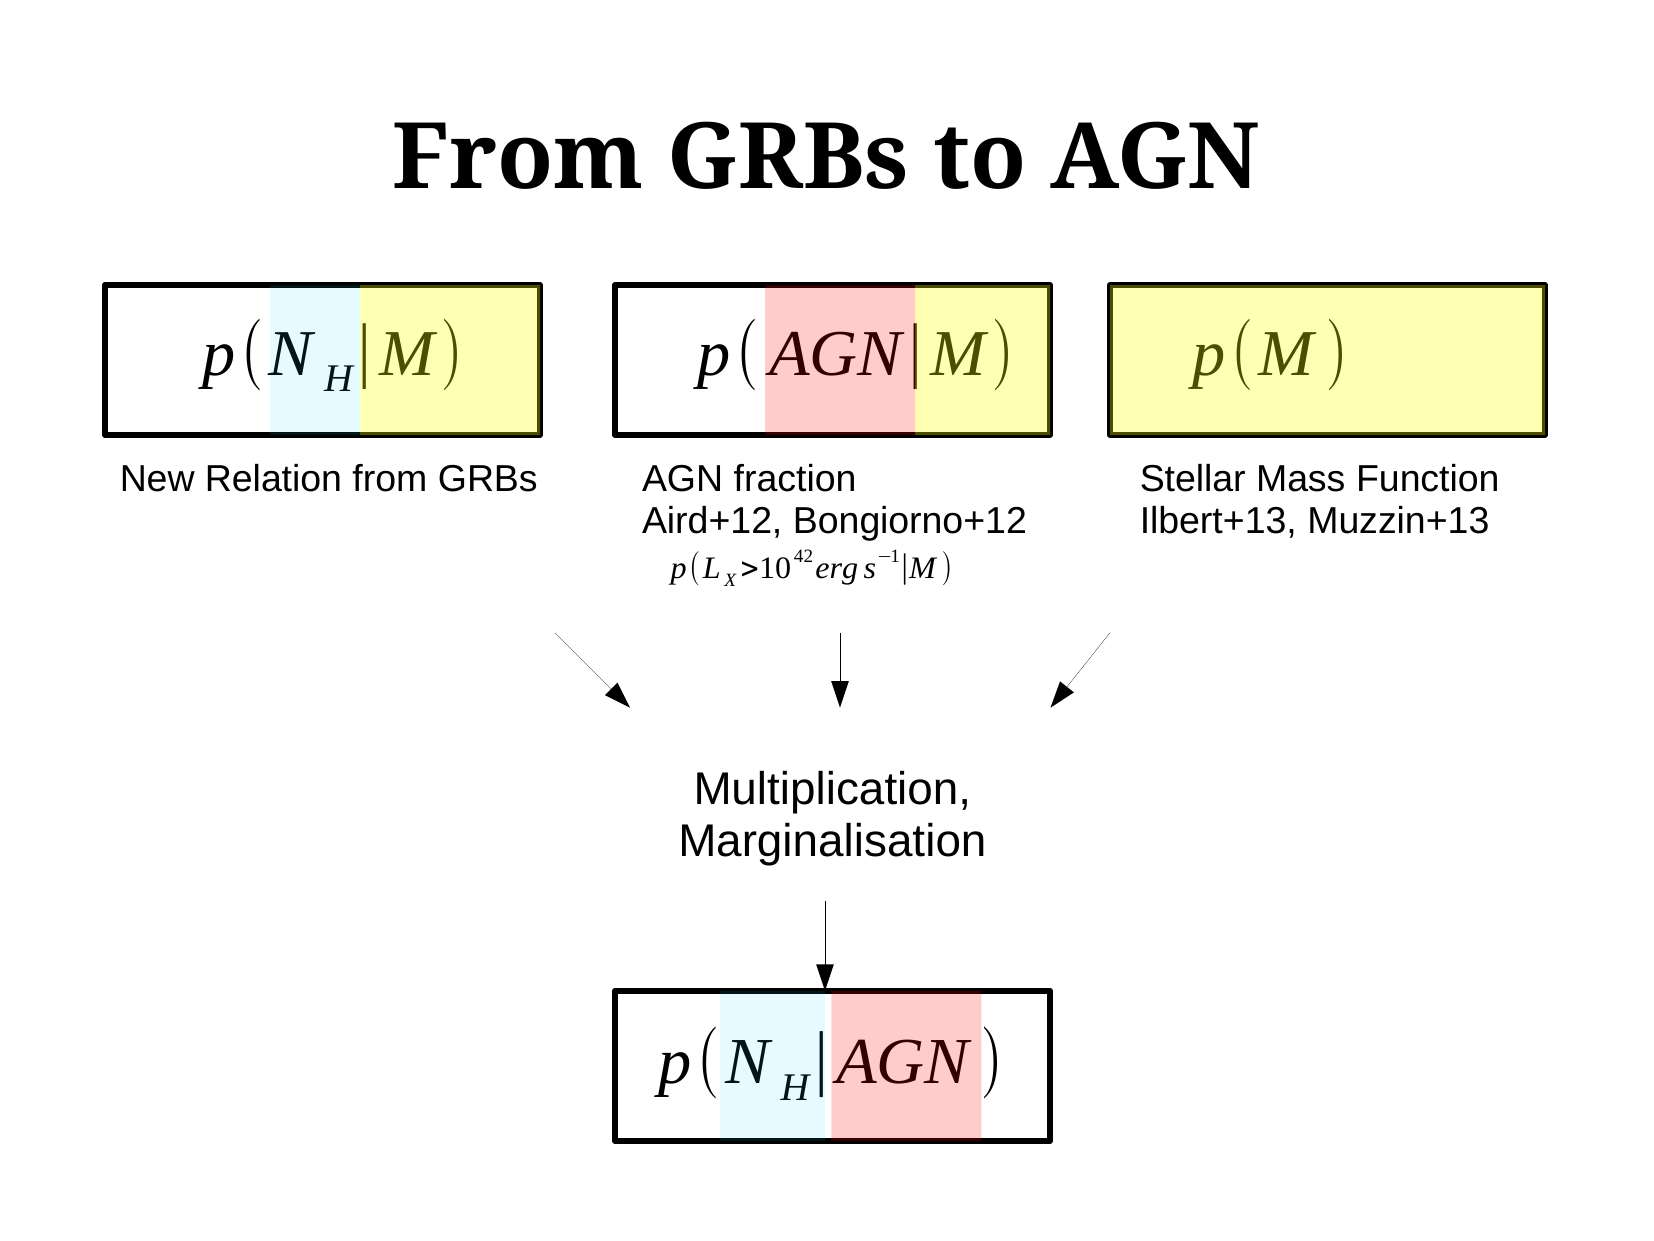

# From GRBs to AGN
New Relation from GRBs
AGN fraction
Aird+12, Bongiorno+12
Stellar Mass Function
Ilbert+13, Muzzin+13
Multiplication, Marginalisation